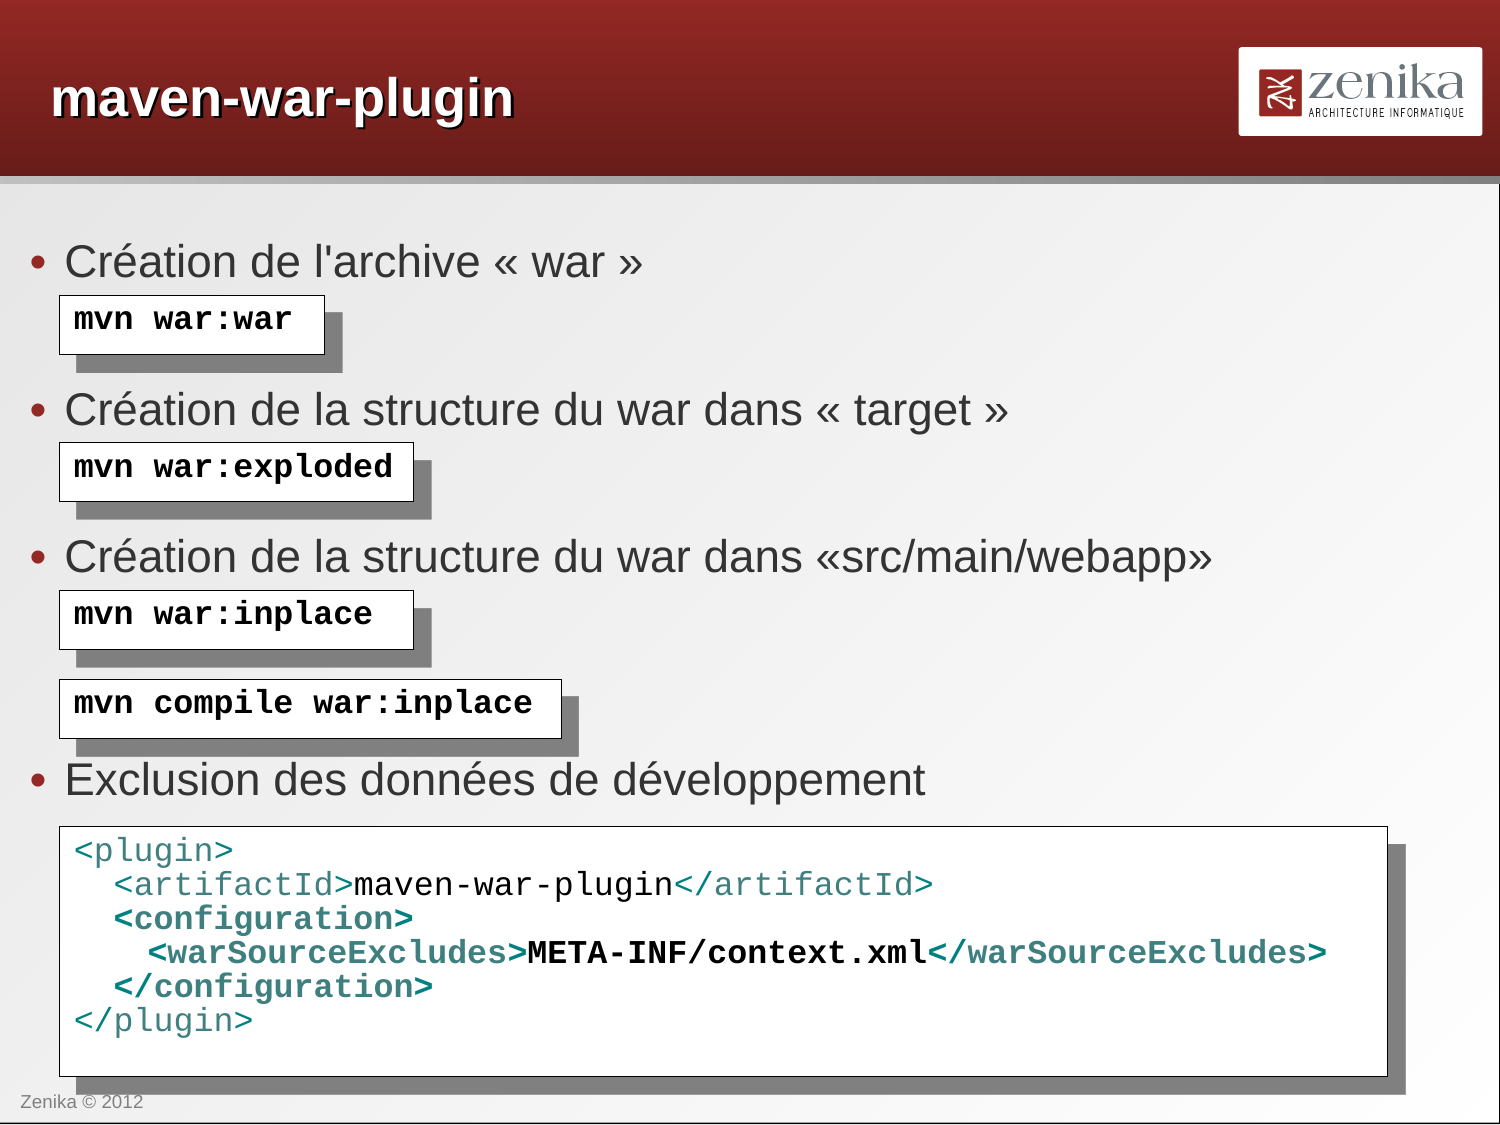

# maven-war-plugin
Création de l'archive « war »
mvn war:war
Création de la structure du war dans « target »
mvn war:exploded
Création de la structure du war dans «src/main/webapp»
mvn war:inplace
mvn compile war:inplace
Exclusion des données de développement
<plugin>
 <artifactId>maven-war-plugin</artifactId>
 <configuration>
	<warSourceExcludes>META-INF/context.xml</warSourceExcludes>
 </configuration>
</plugin>